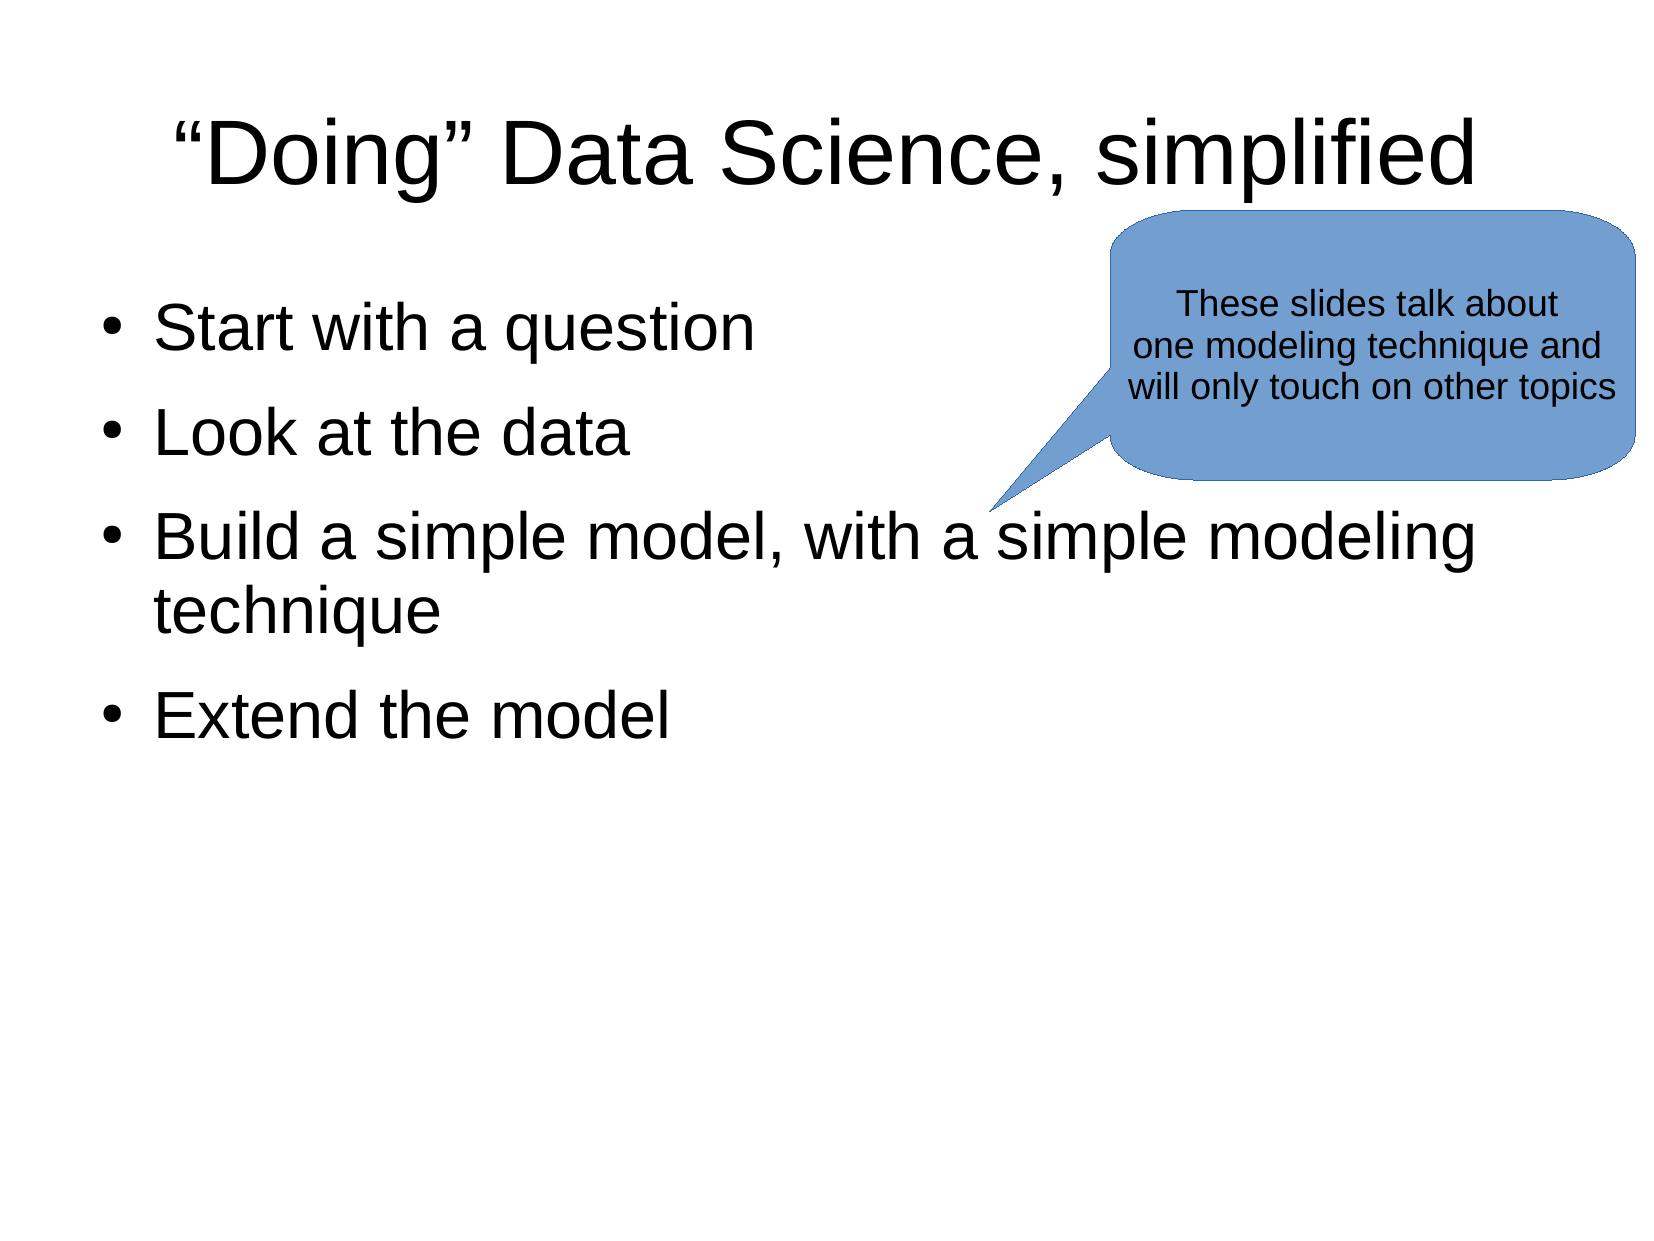

# “Doing” Data Science, simplified
These slides talk about
one modeling technique and
will only touch on other topics
Start with a question
Look at the data
Build a simple model, with a simple modeling technique
Extend the model